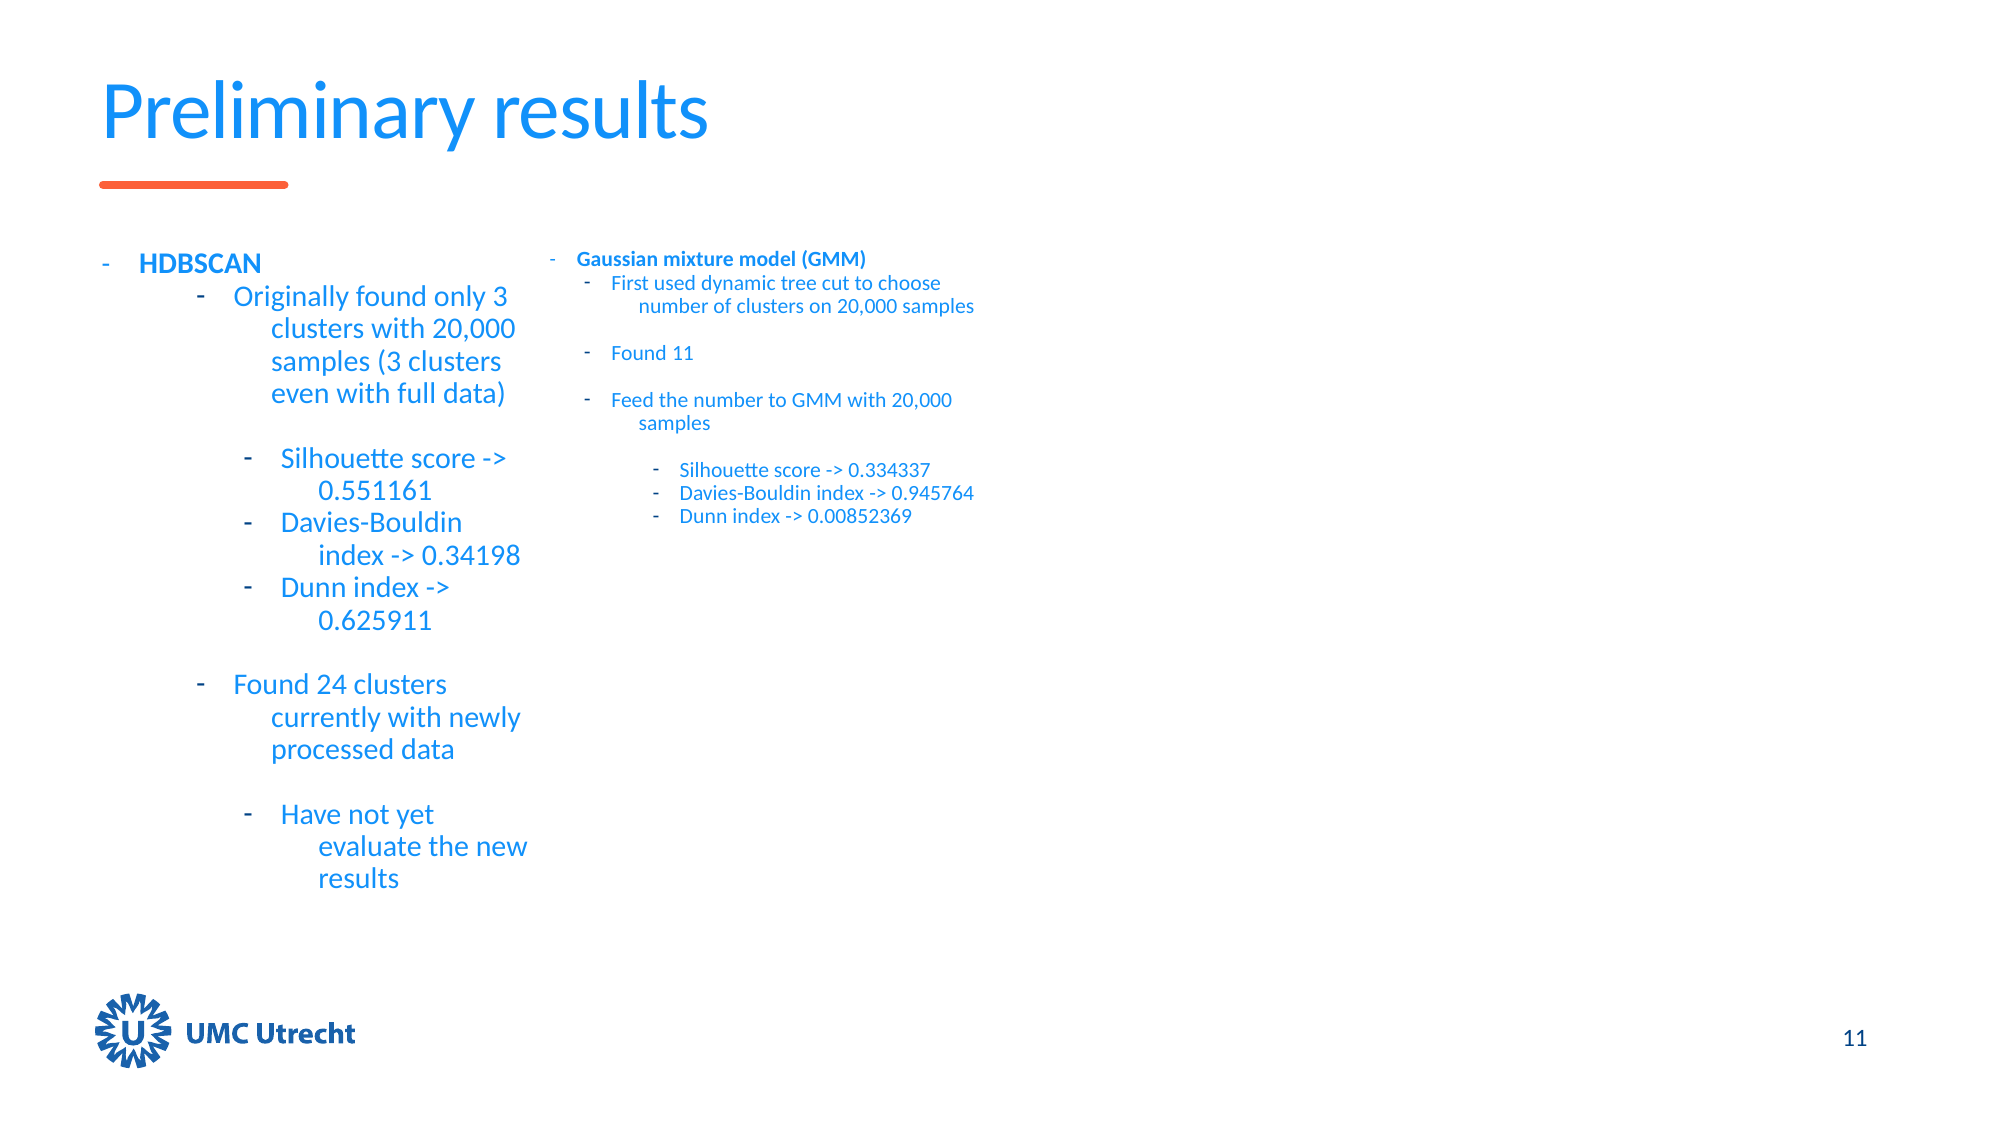

# Preliminary results
HDBSCAN
Originally found only 3 clusters with 20,000 samples (3 clusters even with full data)
Silhouette score -> 0.551161
Davies-Bouldin index -> 0.34198
Dunn index -> 0.625911
Found 24 clusters currently with newly processed data
Have not yet evaluate the new results
Gaussian mixture model (GMM)
First used dynamic tree cut to choose number of clusters on 20,000 samples
Found 11
Feed the number to GMM with 20,000 samples
Silhouette score -> 0.334337
Davies-Bouldin index -> 0.945764
Dunn index -> 0.00852369